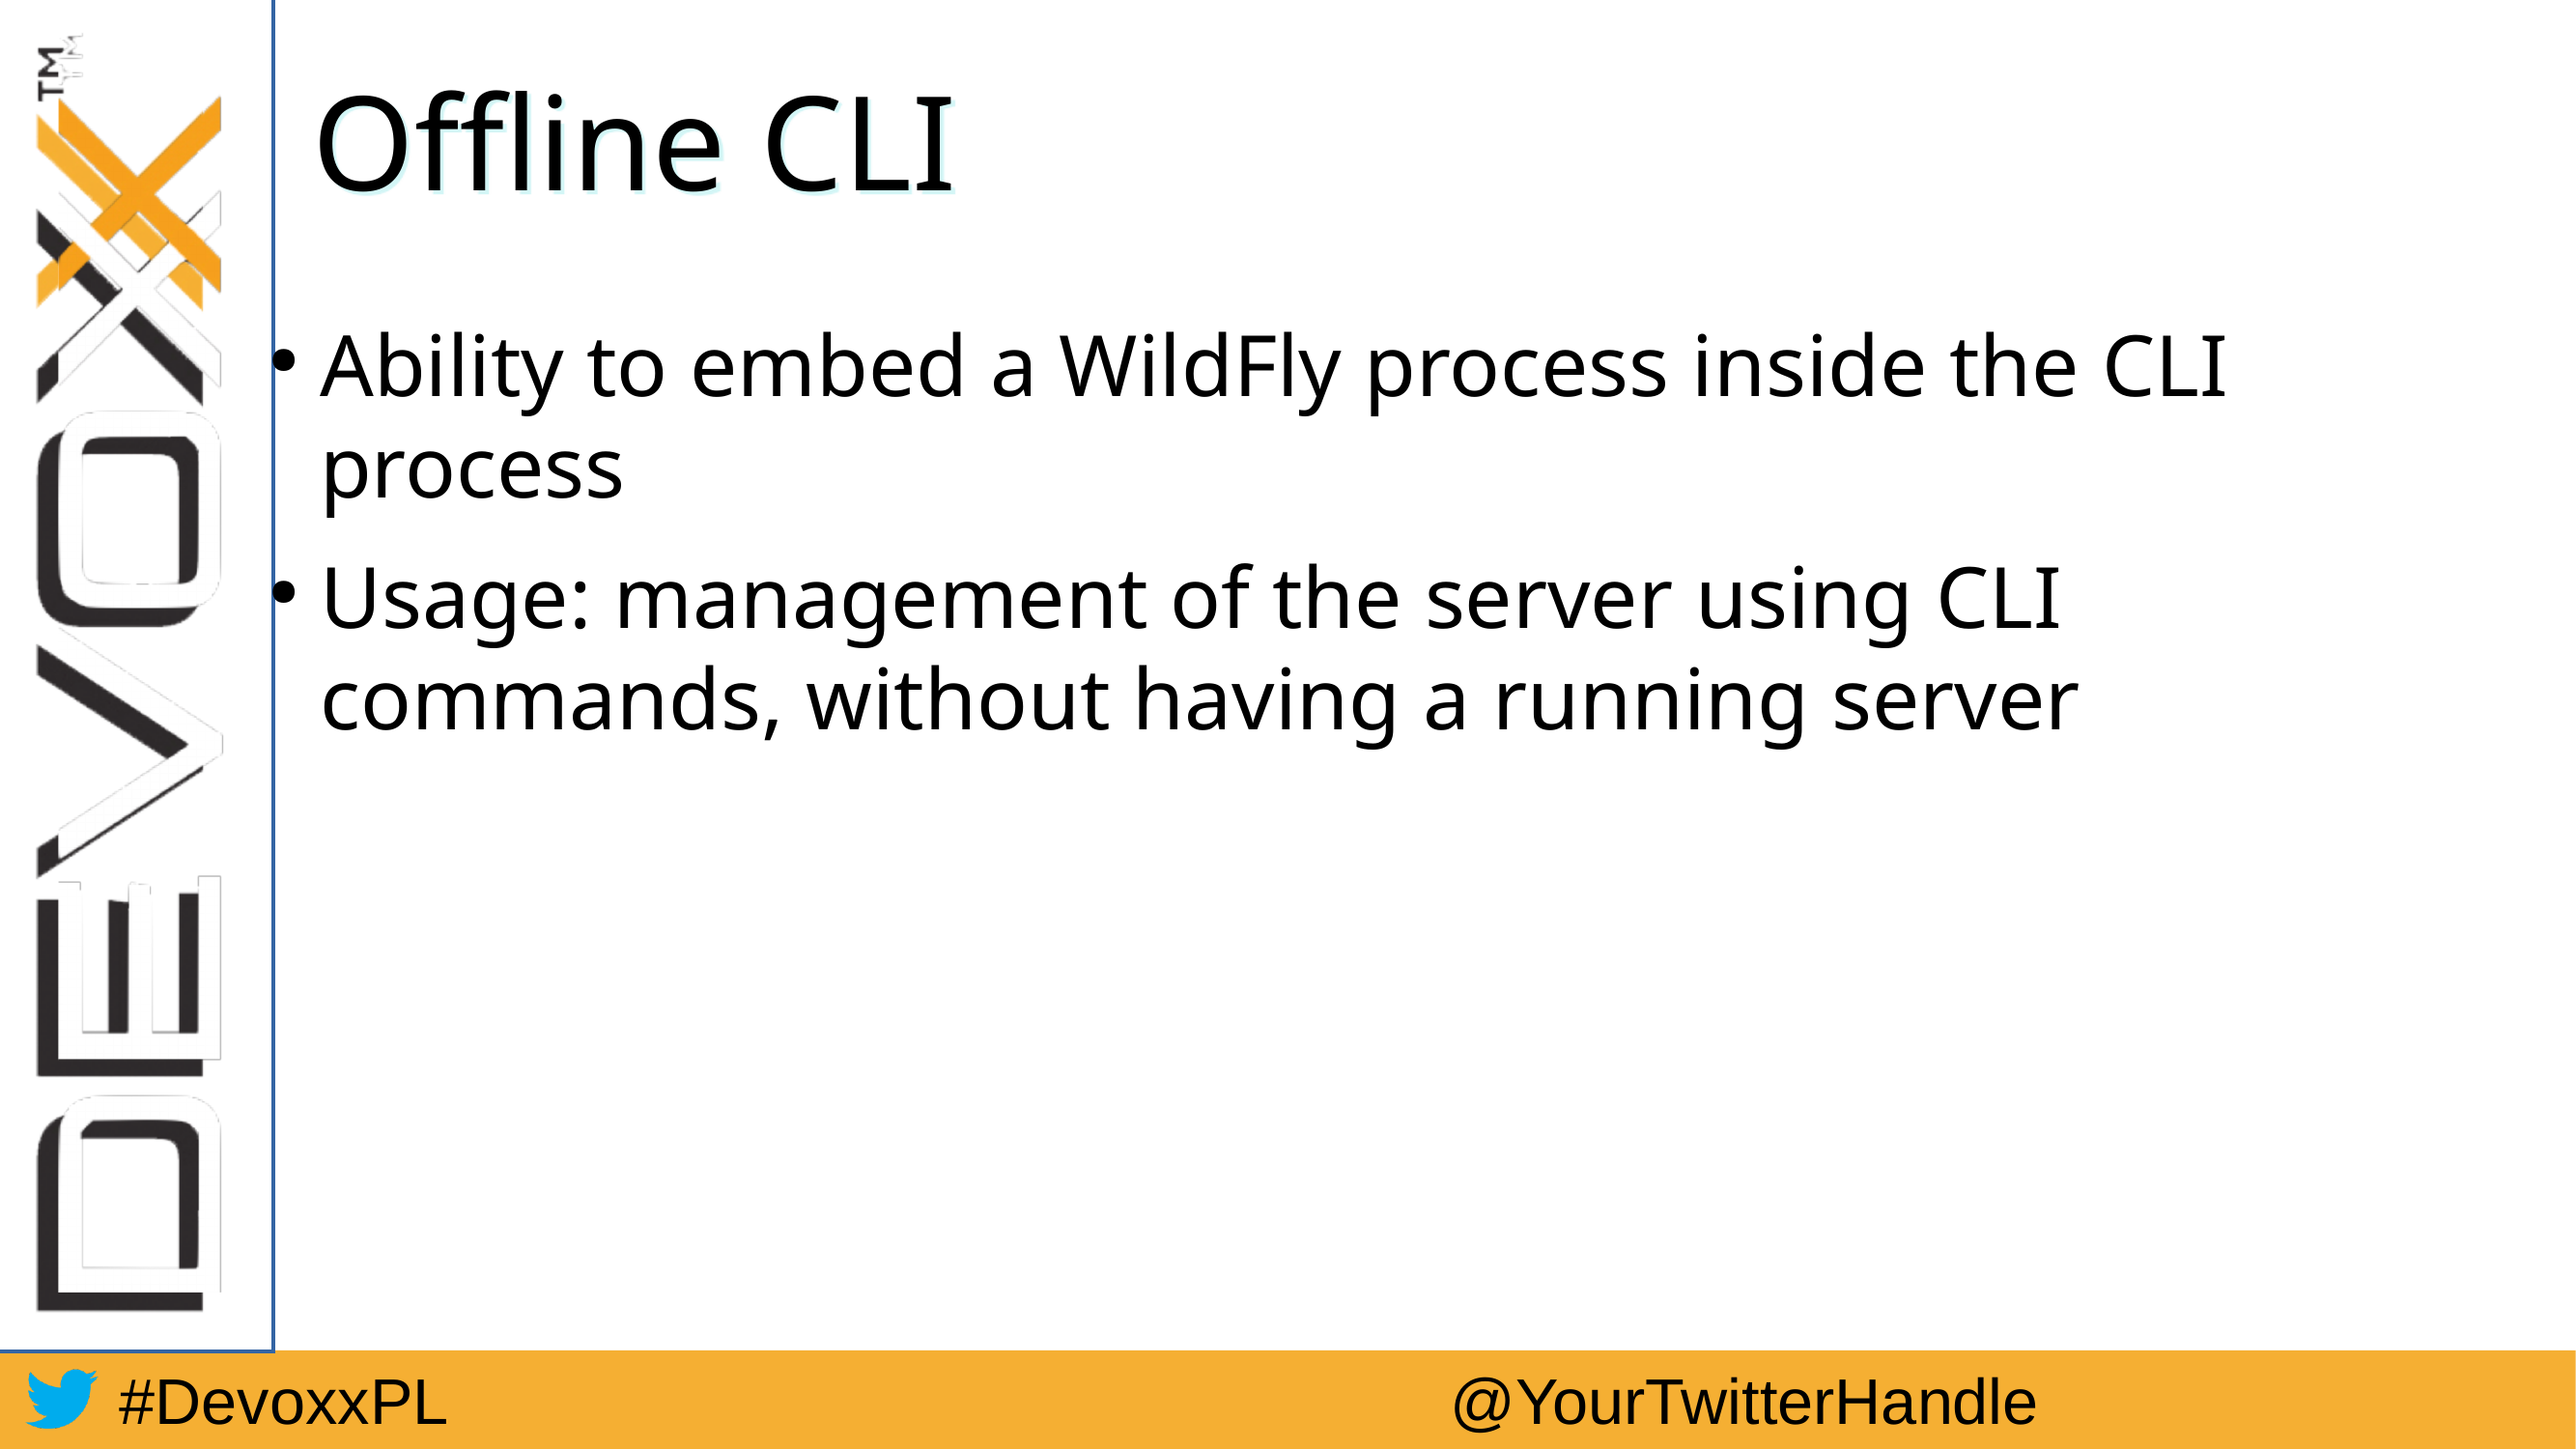

Offline CLI
# Ability to embed a WildFly process inside the CLI process
Usage: management of the server using CLI commands, without having a running server